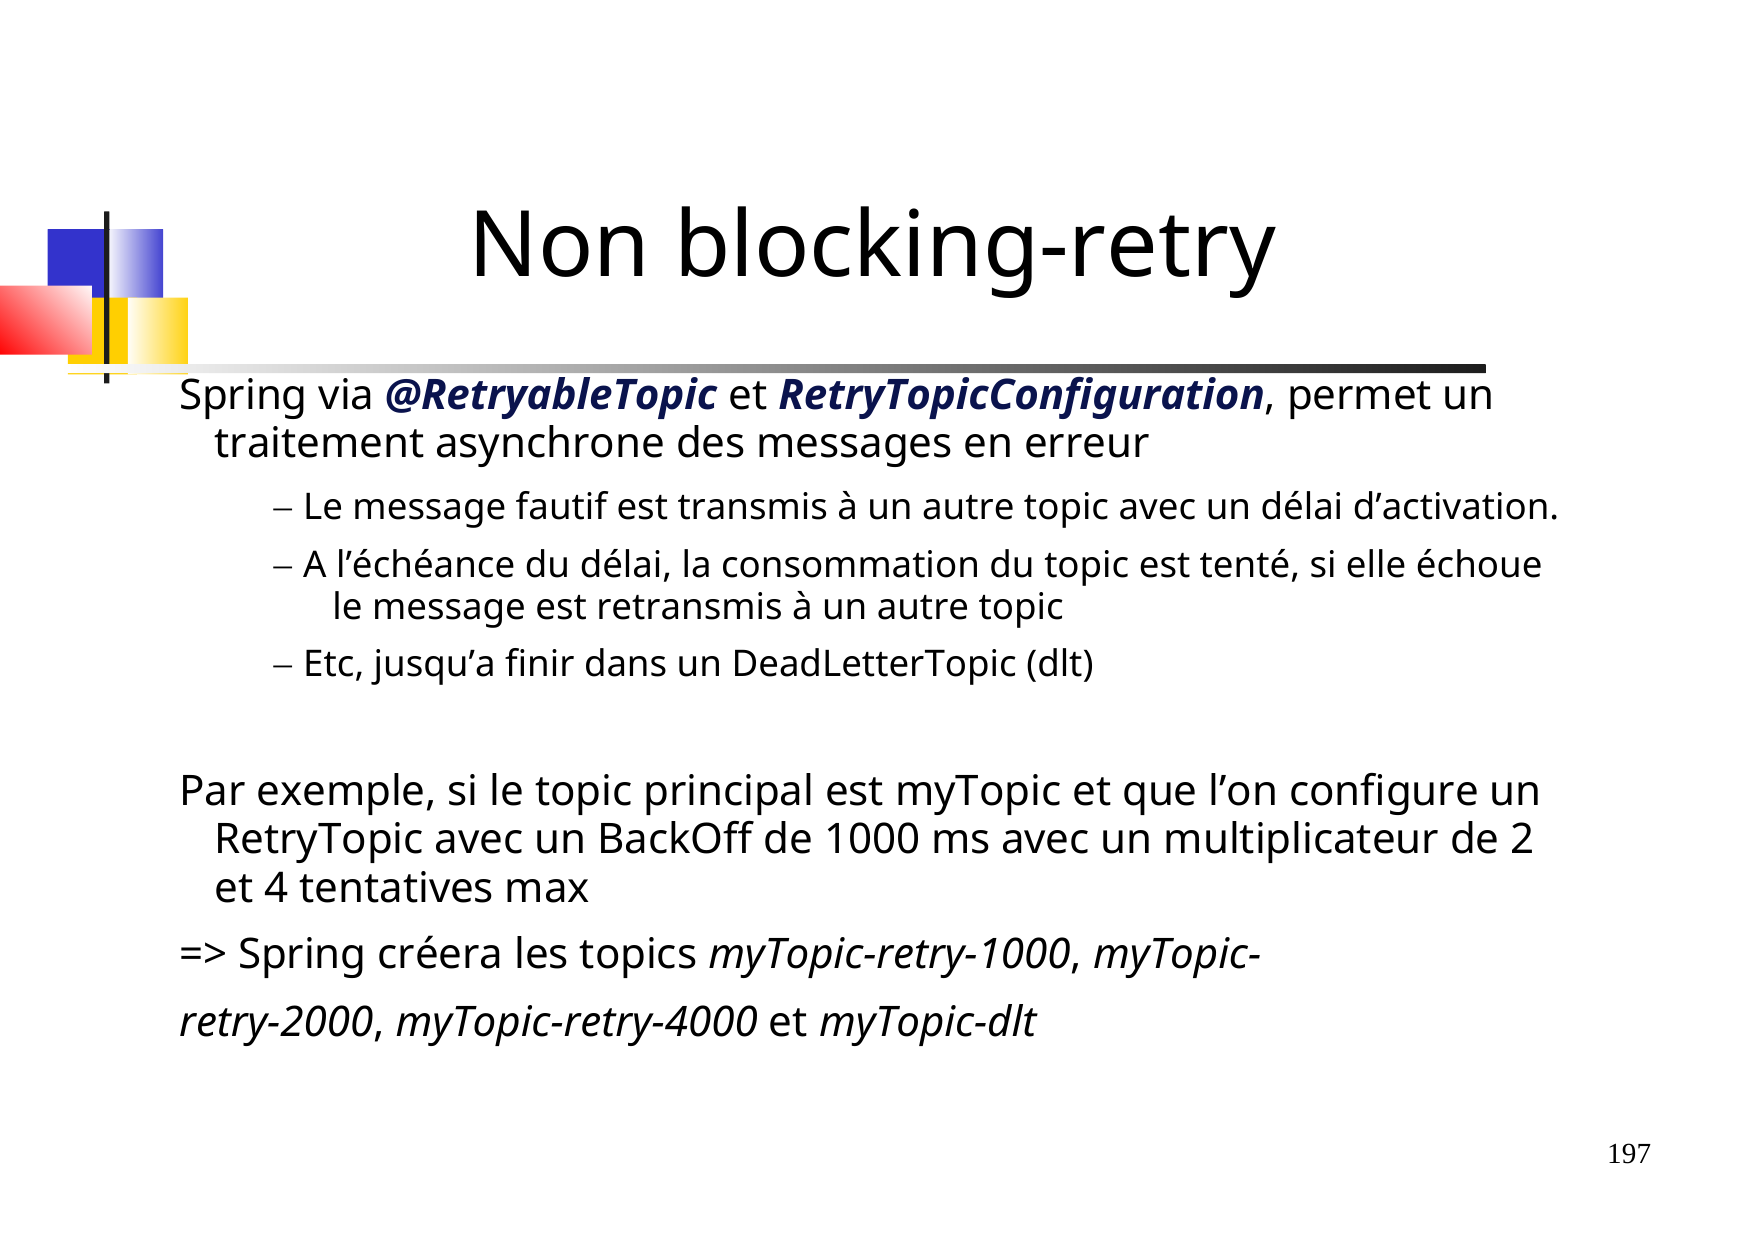

# Non blocking-retry
Spring via @RetryableTopic et RetryTopicConfiguration, permet un traitement asynchrone des messages en erreur
Le message fautif est transmis à un autre topic avec un délai d’activation.
A l’échéance du délai, la consommation du topic est tenté, si elle échoue le message est retransmis à un autre topic
Etc, jusqu’a finir dans un DeadLetterTopic (dlt)
Par exemple, si le topic principal est myTopic et que l’on configure un RetryTopic avec un BackOff de 1000 ms avec un multiplicateur de 2 et 4 tentatives max
=> Spring créera les topics myTopic-retry-1000, myTopic-
retry-2000, myTopic-retry-4000 et myTopic-dlt